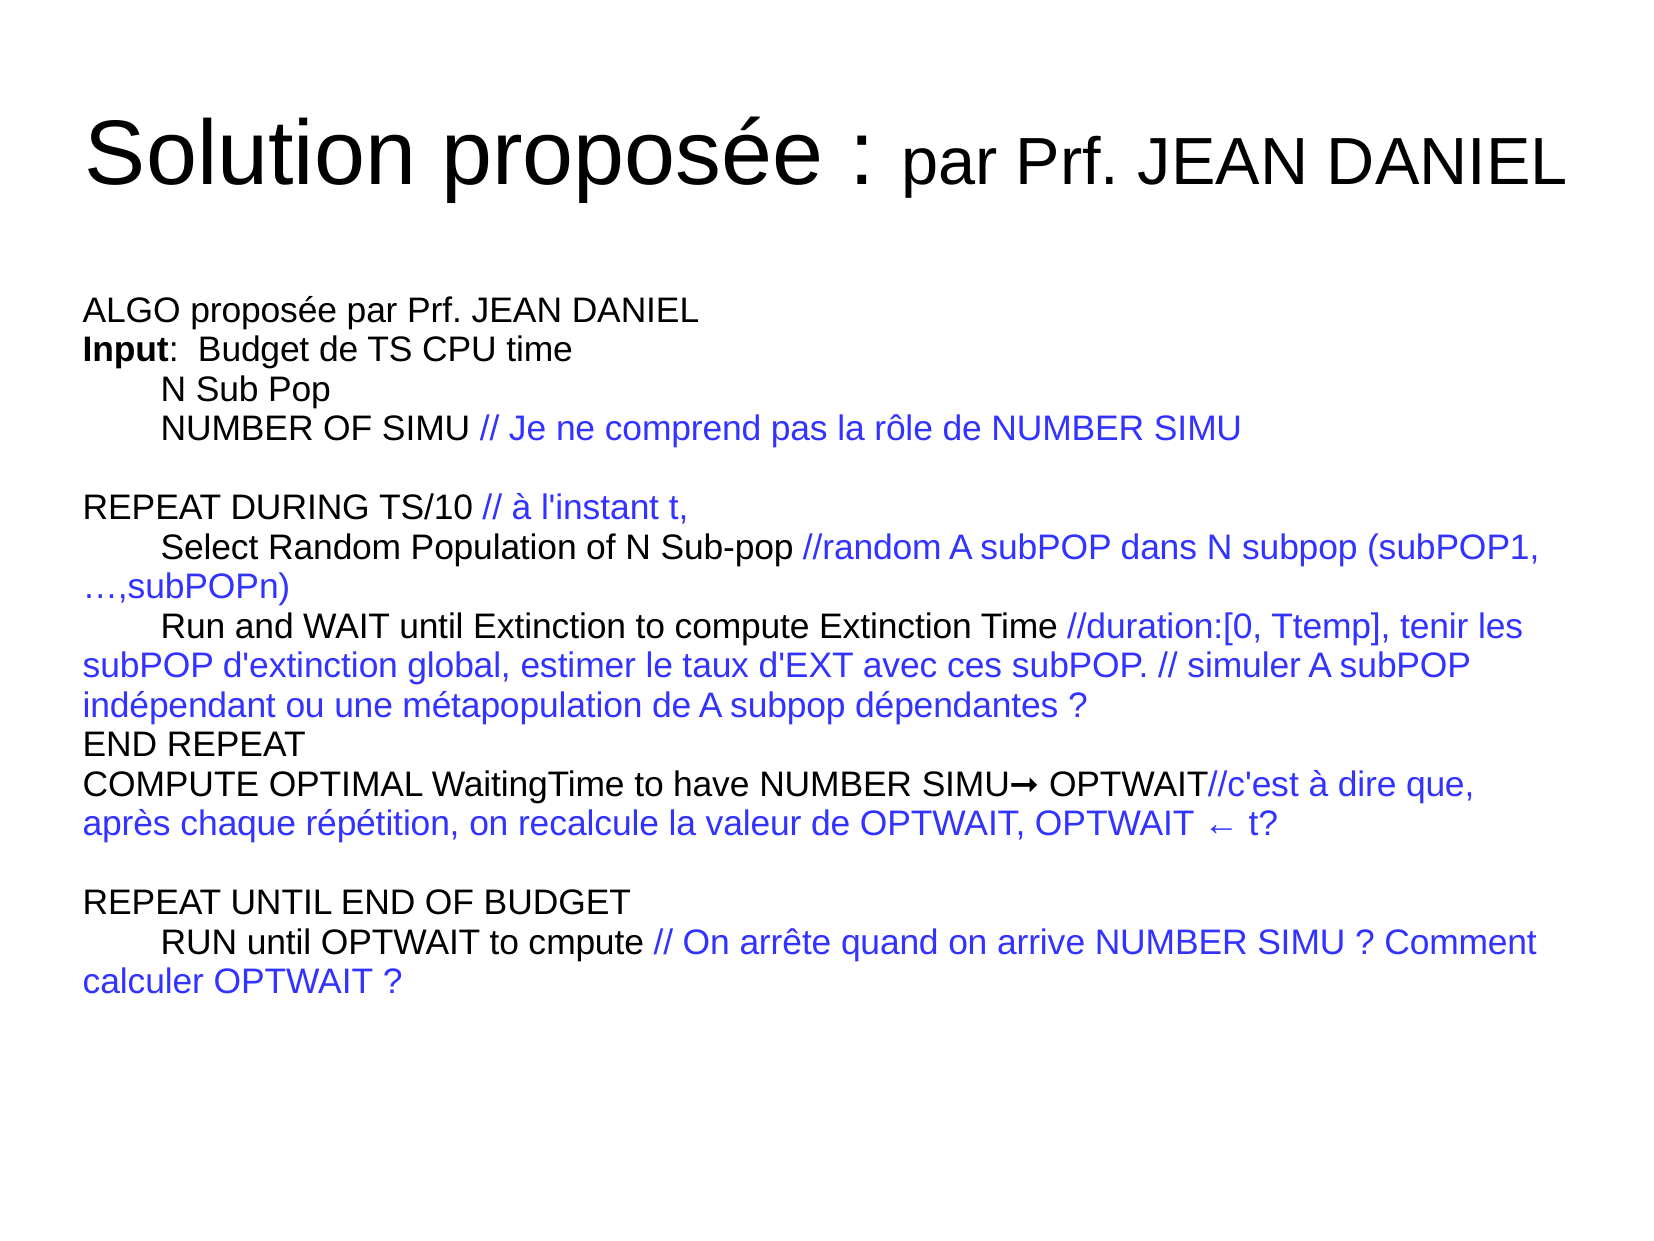

# Solution proposée : par Prf. JEAN DANIEL
ALGO proposée par Prf. JEAN DANIEL
Input:  Budget de TS CPU time
        N Sub Pop
        NUMBER OF SIMU // Je ne comprend pas la rôle de NUMBER SIMU
REPEAT DURING TS/10 // à l'instant t,
        Select Random Population of N Sub-pop //random A subPOP dans N subpop (subPOP1,…,subPOPn)
        Run and WAIT until Extinction to compute Extinction Time //duration:[0, Ttemp], tenir les subPOP d'extinction global, estimer le taux d'EXT avec ces subPOP. // simuler A subPOP indépendant ou une métapopulation de A subpop dépendantes ?
END REPEAT
COMPUTE OPTIMAL WaitingTime to have NUMBER SIMU➞ OPTWAIT//c'est à dire que, après chaque répétition, on recalcule la valeur de OPTWAIT, OPTWAIT ← t?
REPEAT UNTIL END OF BUDGET
        RUN until OPTWAIT to cmpute // On arrête quand on arrive NUMBER SIMU ? Comment calculer OPTWAIT ?